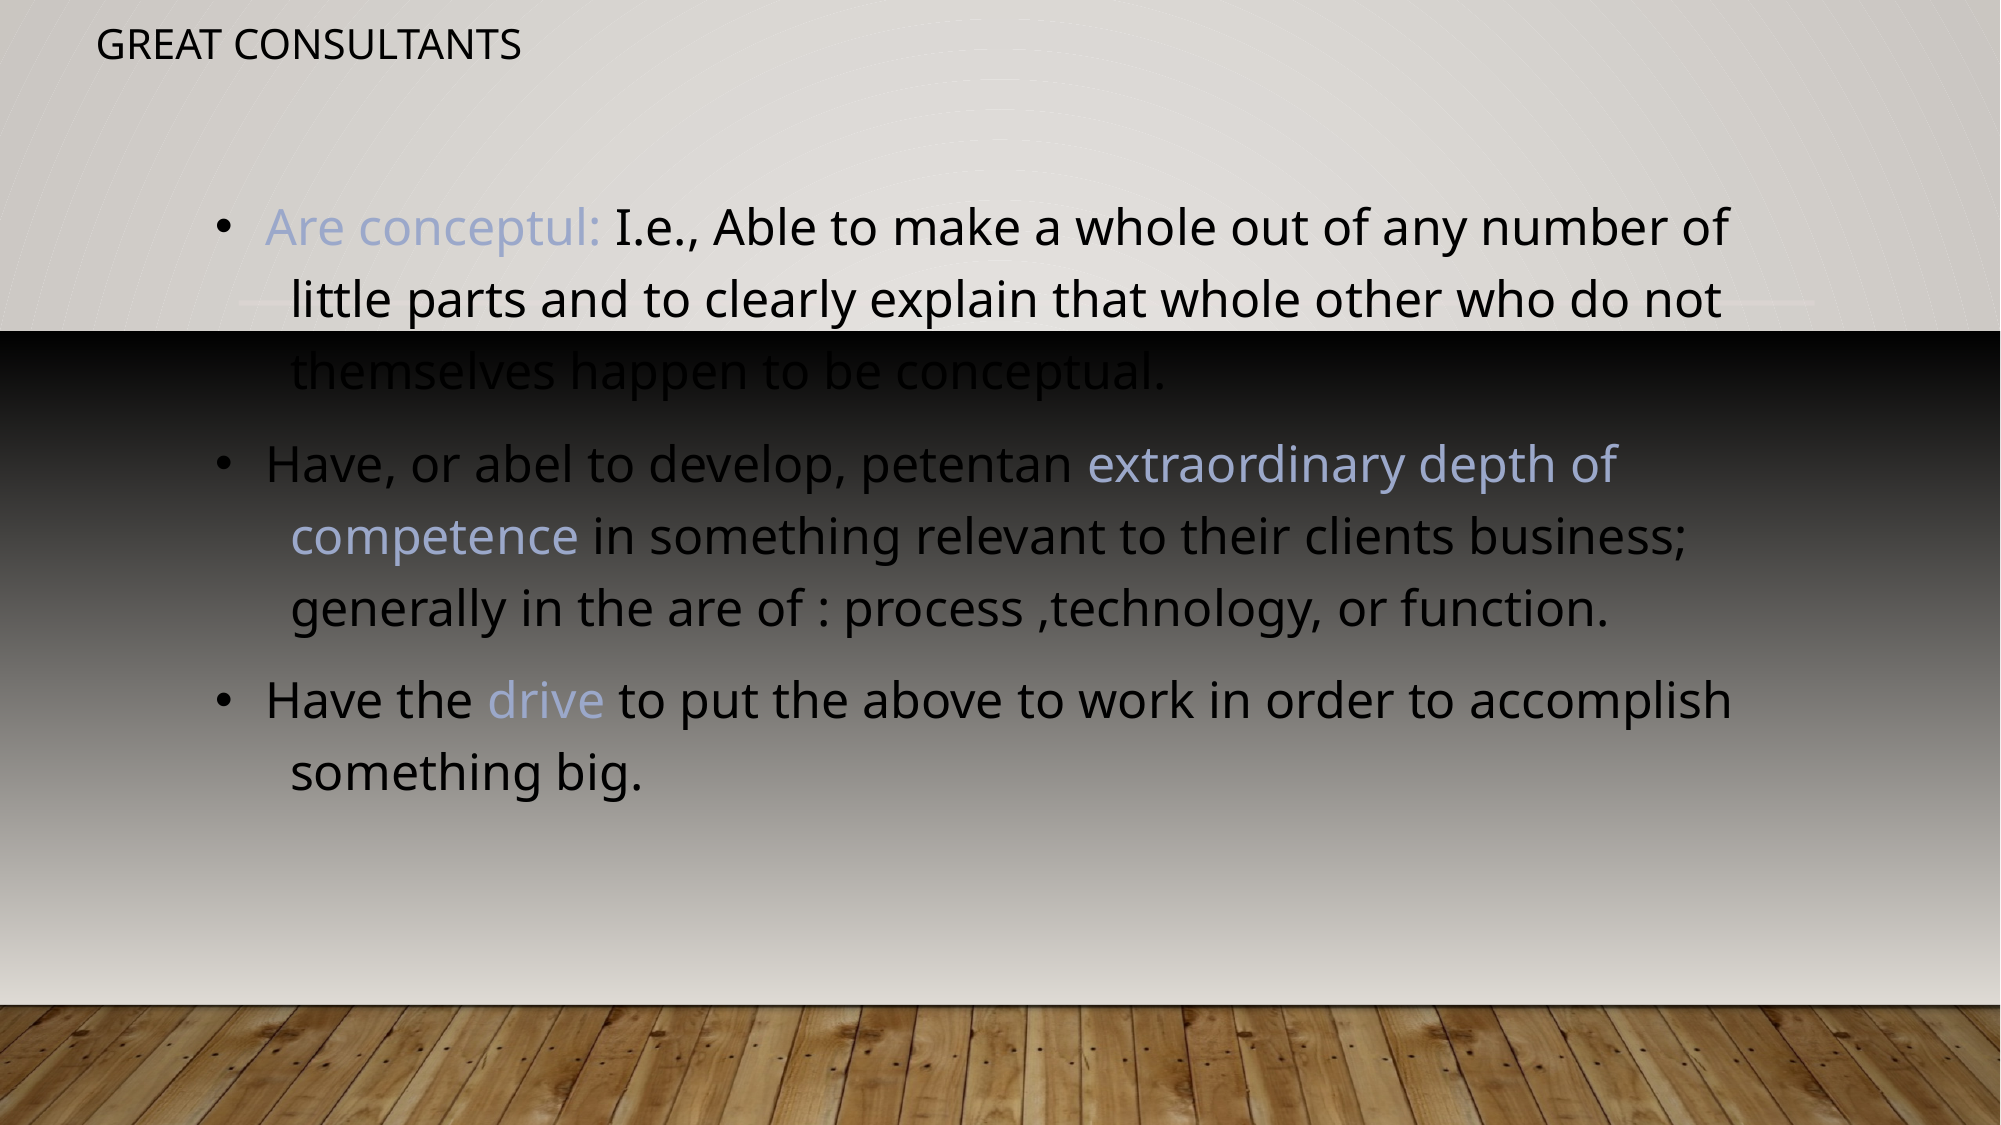

# Great consultants
 Are conceptul: I.e., Able to make a whole out of any number of little parts and to clearly explain that whole other who do not themselves happen to be conceptual.
 Have, or abel to develop, petentan extraordinary depth of competence in something relevant to their clients business; generally in the are of : process ,technology, or function.
 Have the drive to put the above to work in order to accomplish something big.